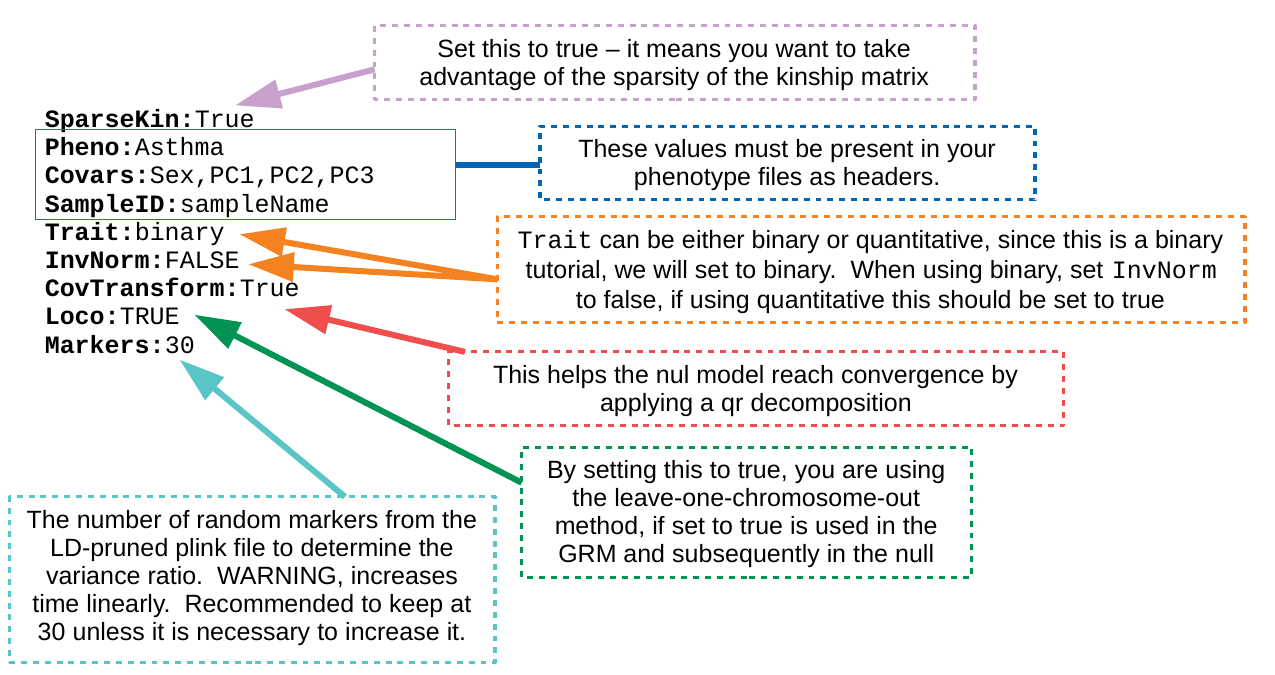

Set this to true – it means you want to take advantage of the sparsity of the kinship matrix
SparseKin:True
Pheno:Asthma
Covars:Sex,PC1,PC2,PC3
SampleID:sampleName
Trait:binary
InvNorm:FALSE
CovTransform:True
Loco:TRUE
Markers:30
These values must be present in your phenotype files as headers.
Trait can be either binary or quantitative, since this is a binary tutorial, we will set to binary. When using binary, set InvNorm to false, if using quantitative this should be set to true
This helps the nul model reach convergence by applying a qr decomposition
By setting this to true, you are using the leave-one-chromosome-out method, if set to true is used in the GRM and subsequently in the null
The number of random markers from the LD-pruned plink file to determine the variance ratio. WARNING, increases time linearly. Recommended to keep at 30 unless it is necessary to increase it.